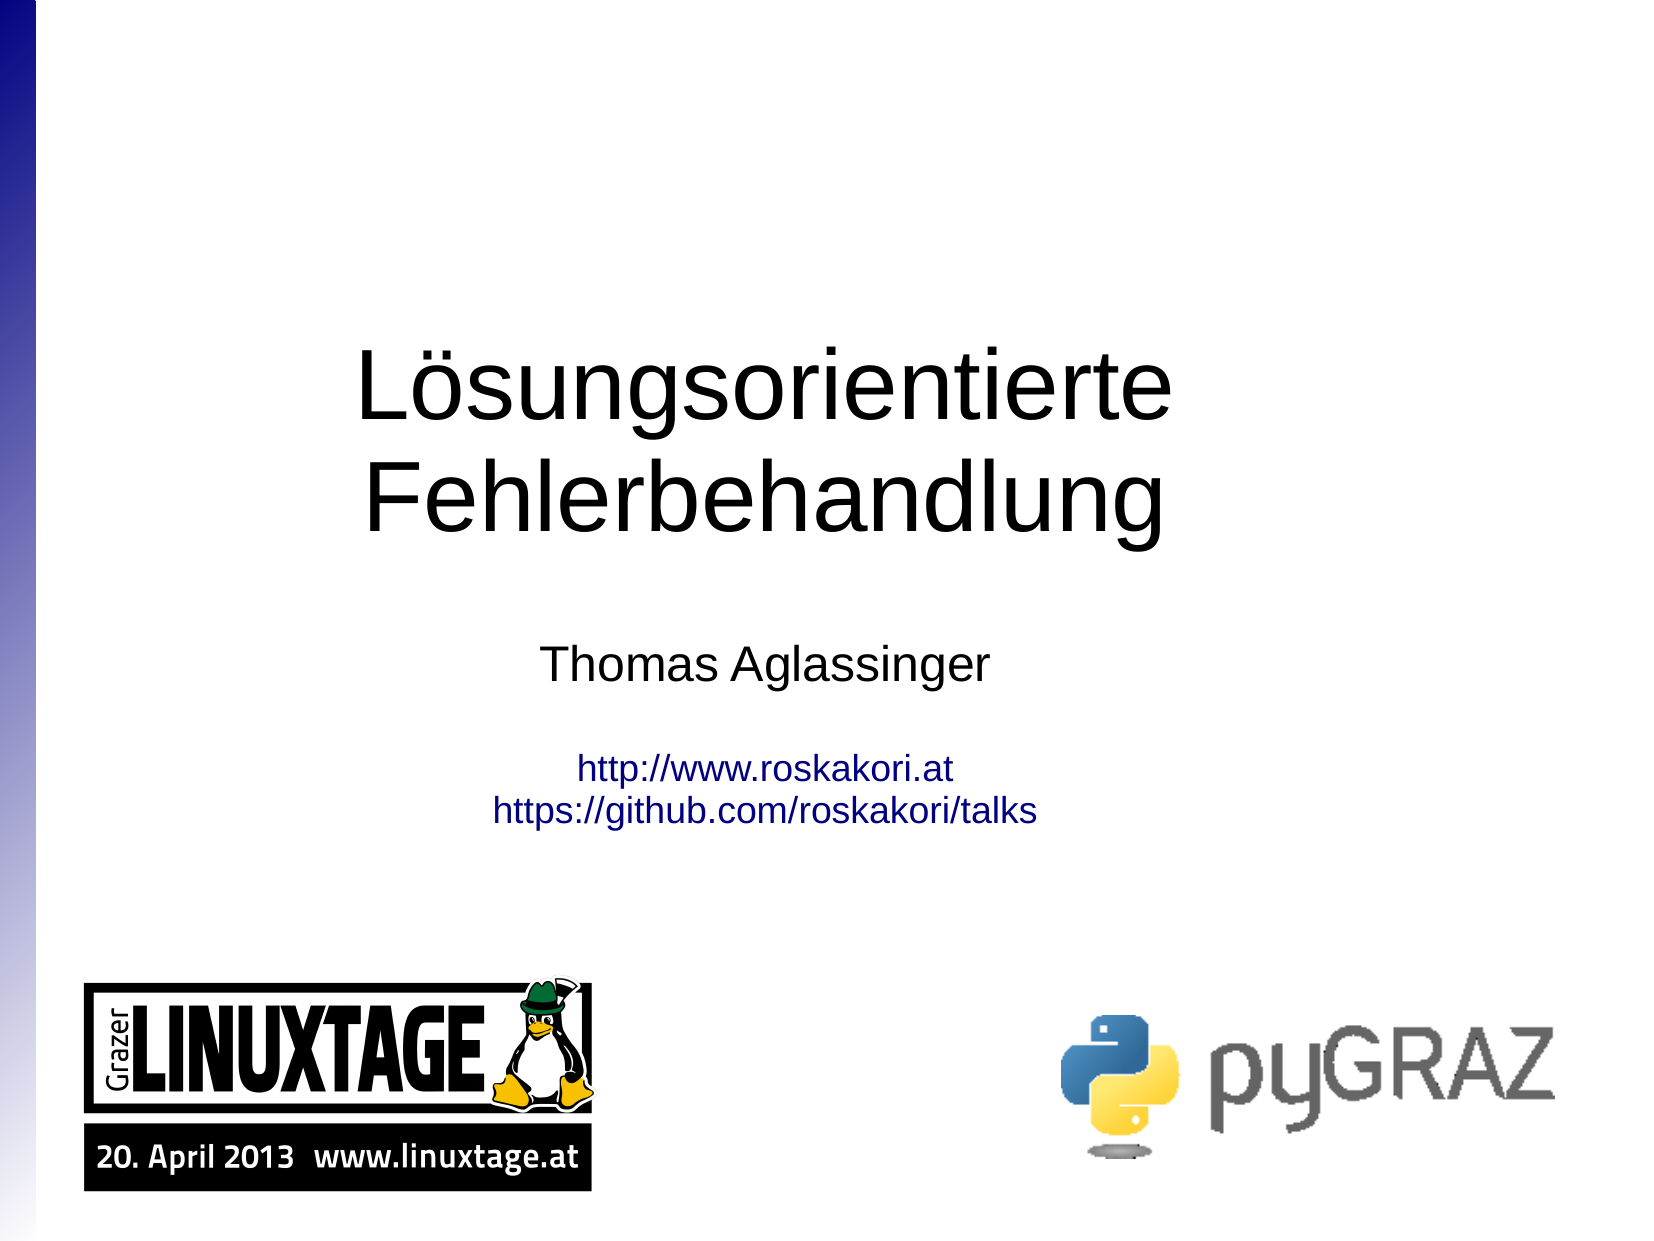

# Lösungsorientierte Fehlerbehandlung
Thomas Aglassinger
http://www.roskakori.at
https://github.com/roskakori/talks